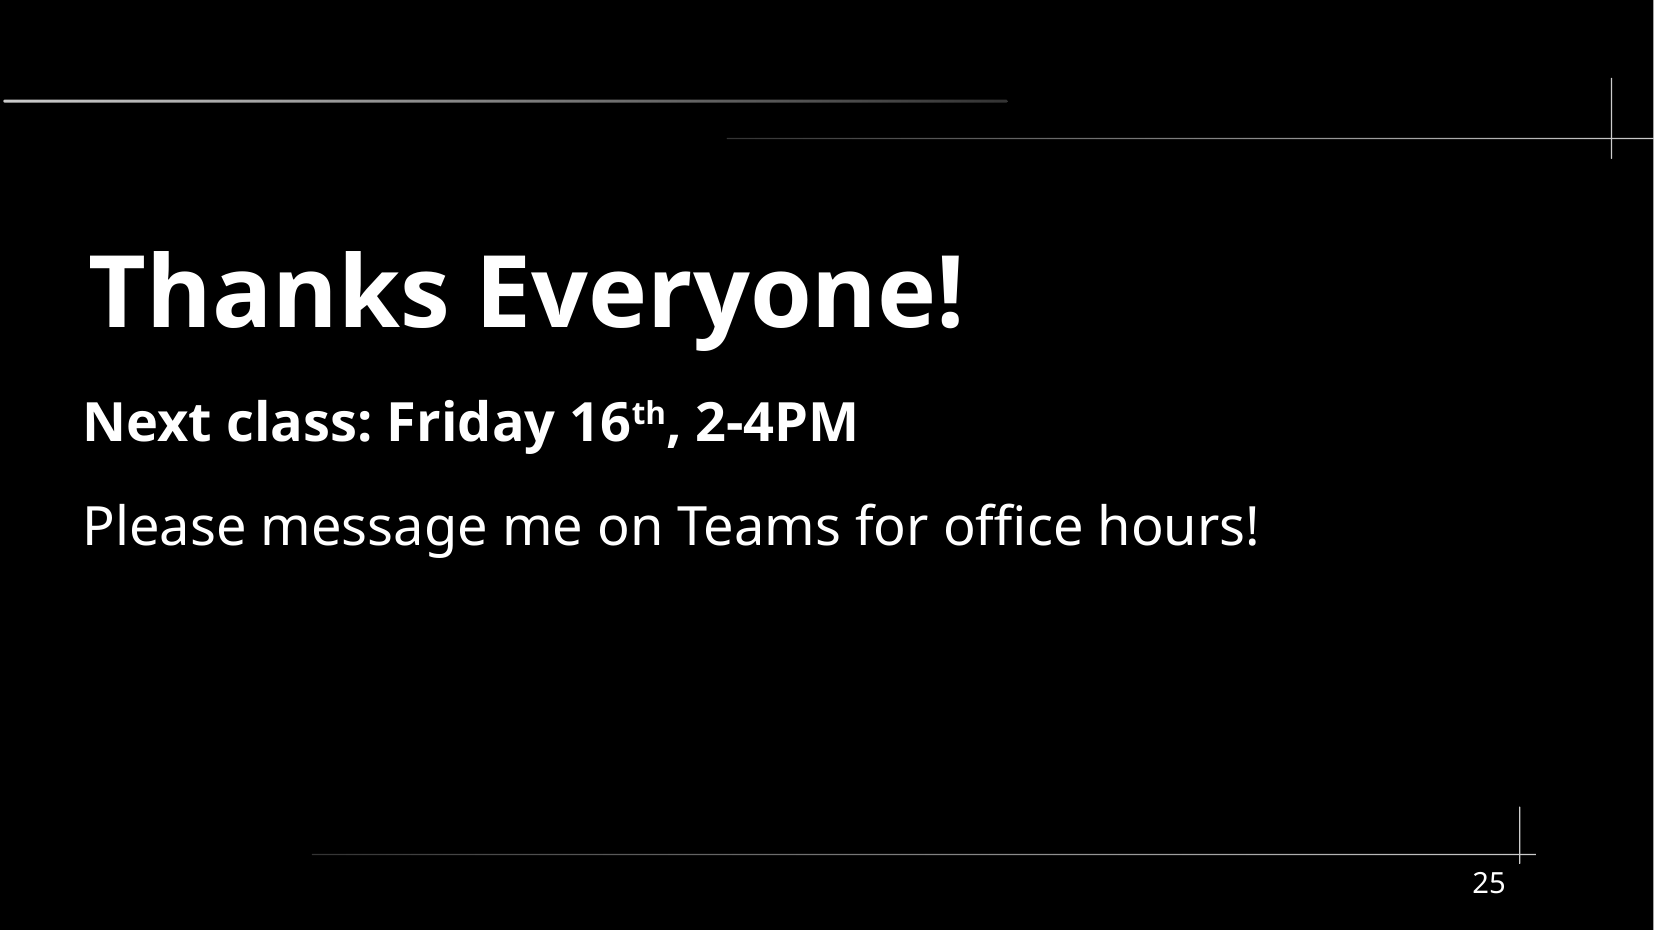

# Thanks Everyone!
Next class: Friday 16th, 2-4PM
Please message me on Teams for office hours!
25